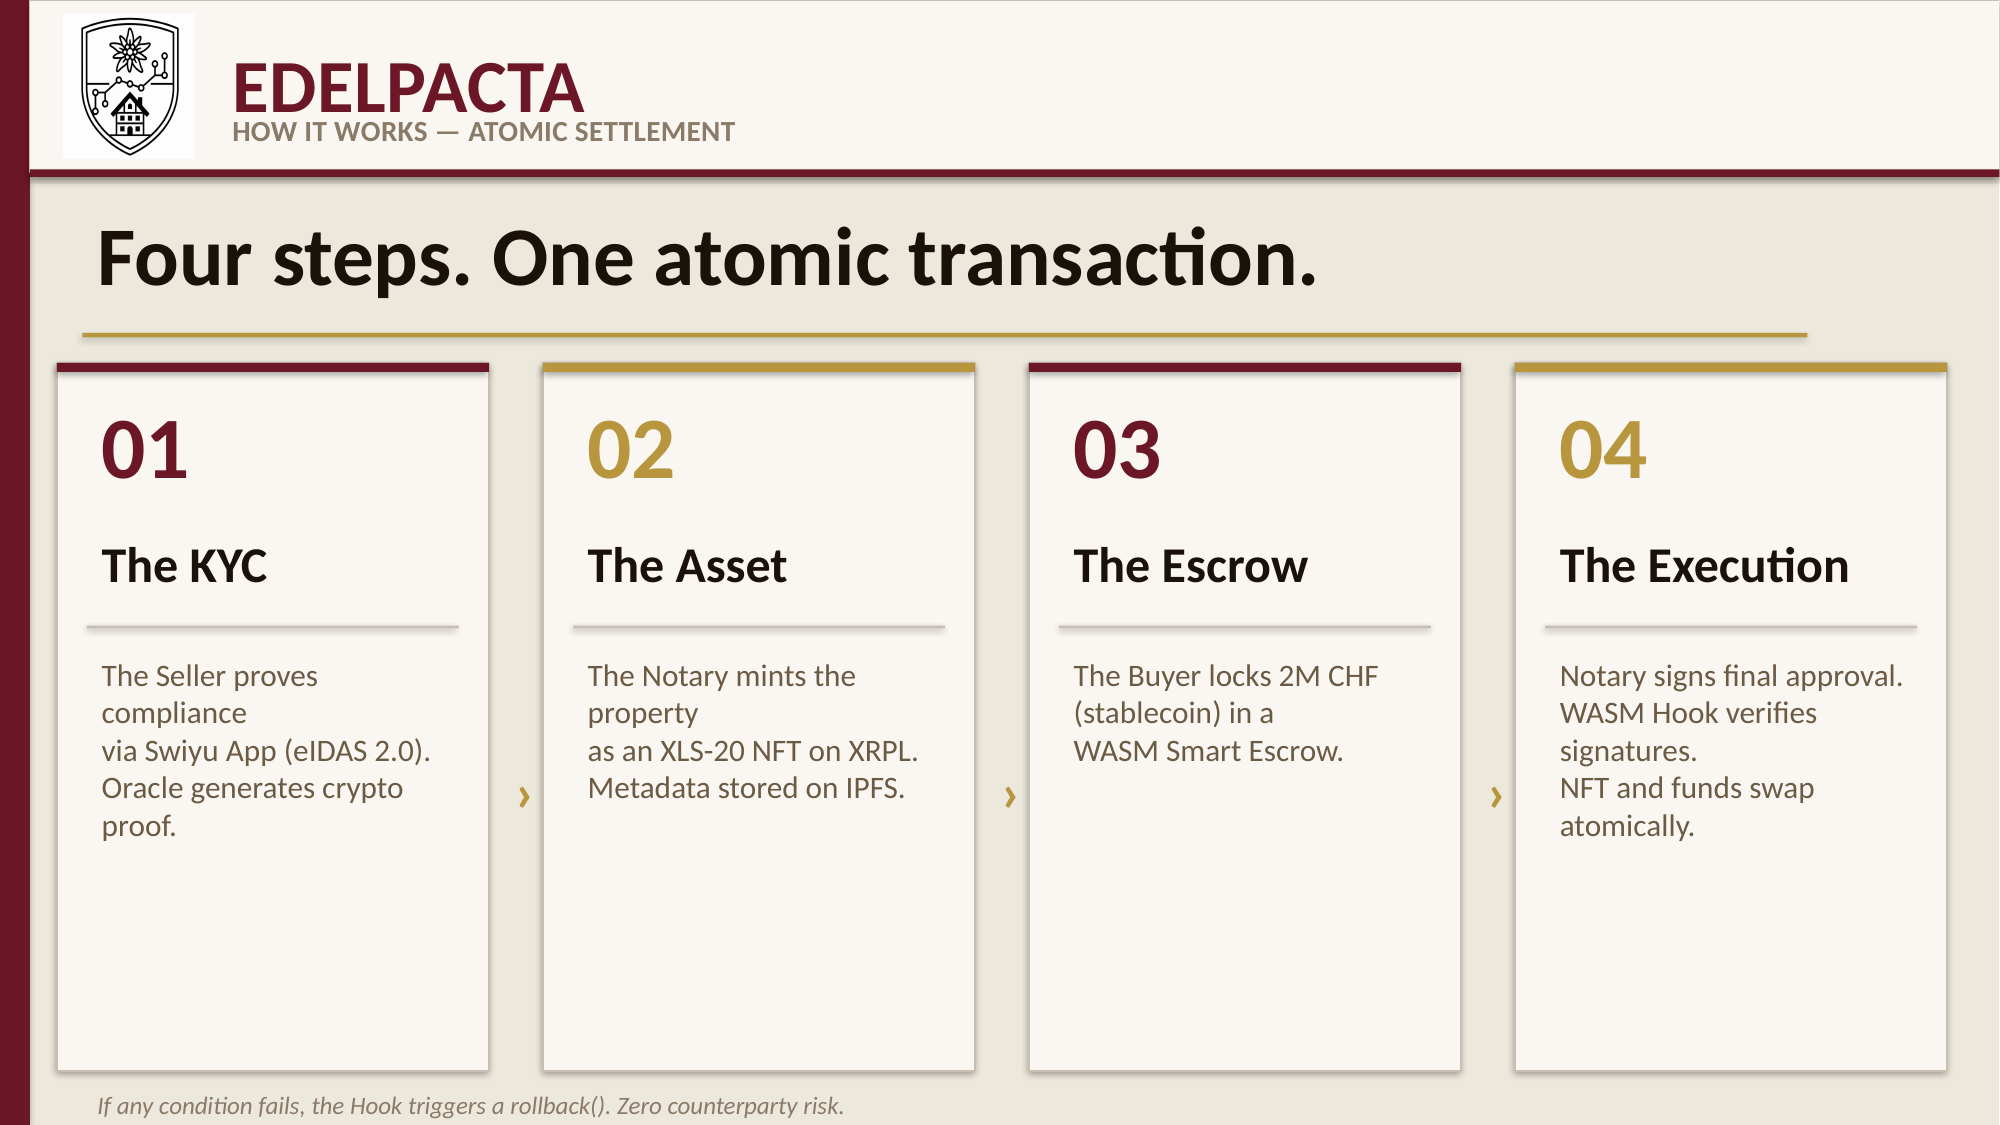

EDELPACTA
HOW IT WORKS — ATOMIC SETTLEMENT
Four steps. One atomic transaction.
01
02
03
04
The KYC
The Asset
The Escrow
The Execution
The Seller proves compliance
via Swiyu App (eIDAS 2.0).
Oracle generates crypto proof.
The Notary mints the property
as an XLS-20 NFT on XRPL.
Metadata stored on IPFS.
The Buyer locks 2M CHF
(stablecoin) in a
WASM Smart Escrow.
Notary signs final approval.
WASM Hook verifies signatures.
NFT and funds swap atomically.
›
›
›
If any condition fails, the Hook triggers a rollback(). Zero counterparty risk.